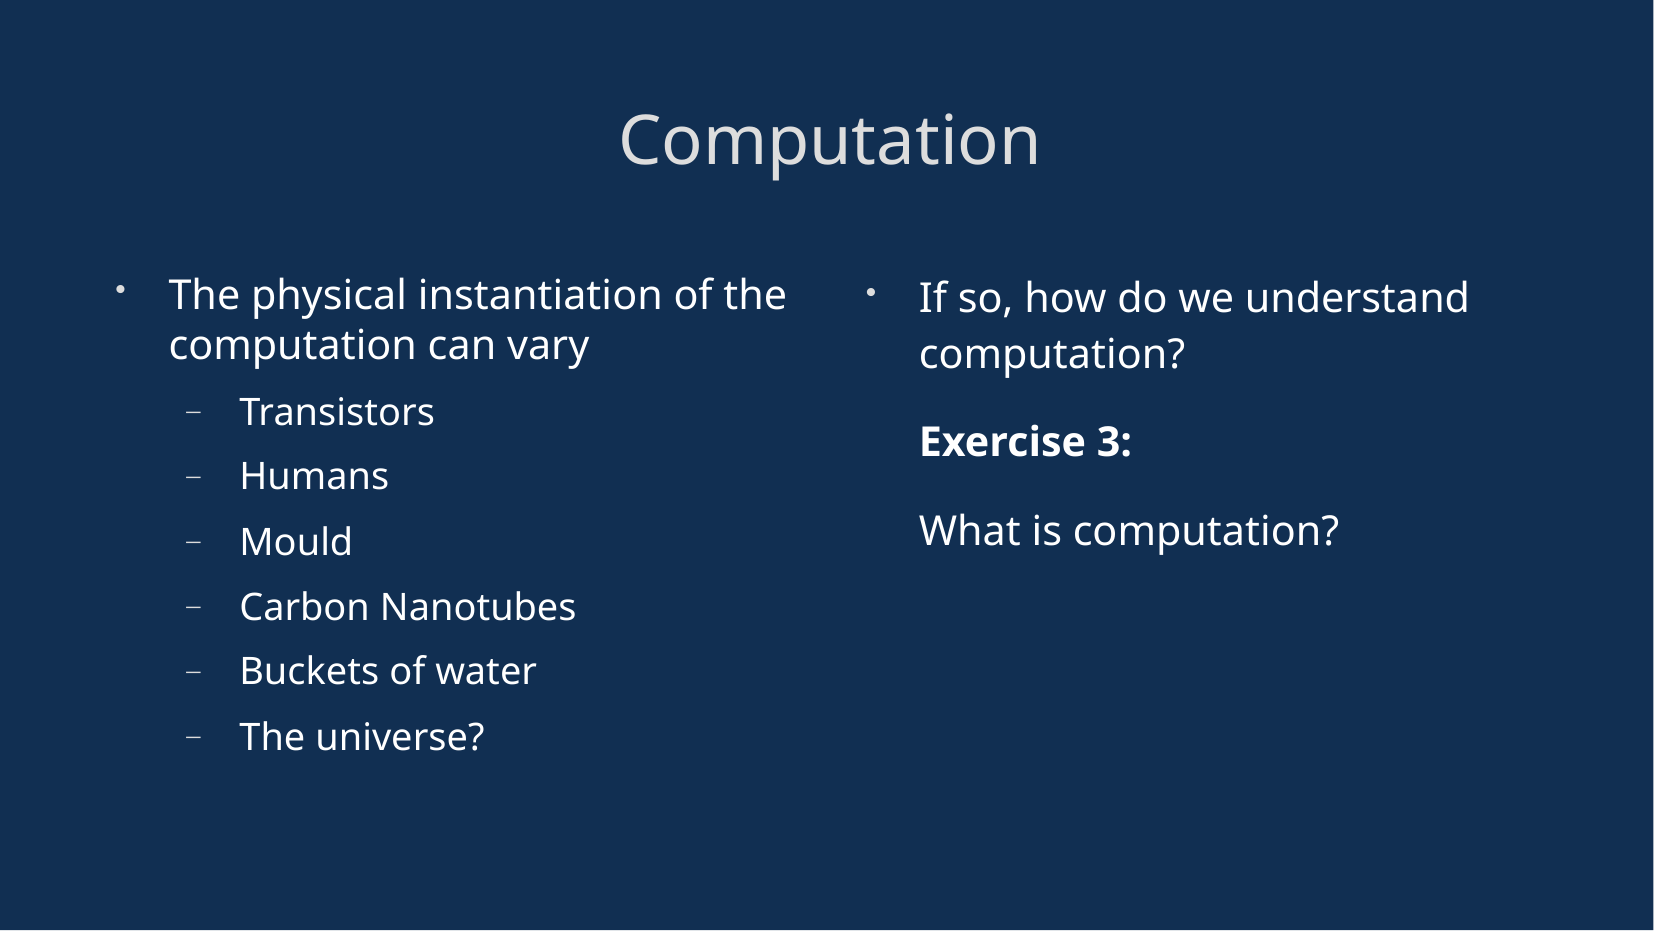

Computation
# The physical instantiation of the computation can vary
Transistors
Humans
Mould
Carbon Nanotubes
Buckets of water
The universe?
If so, how do we understand computation?
Exercise 3:
What is computation?